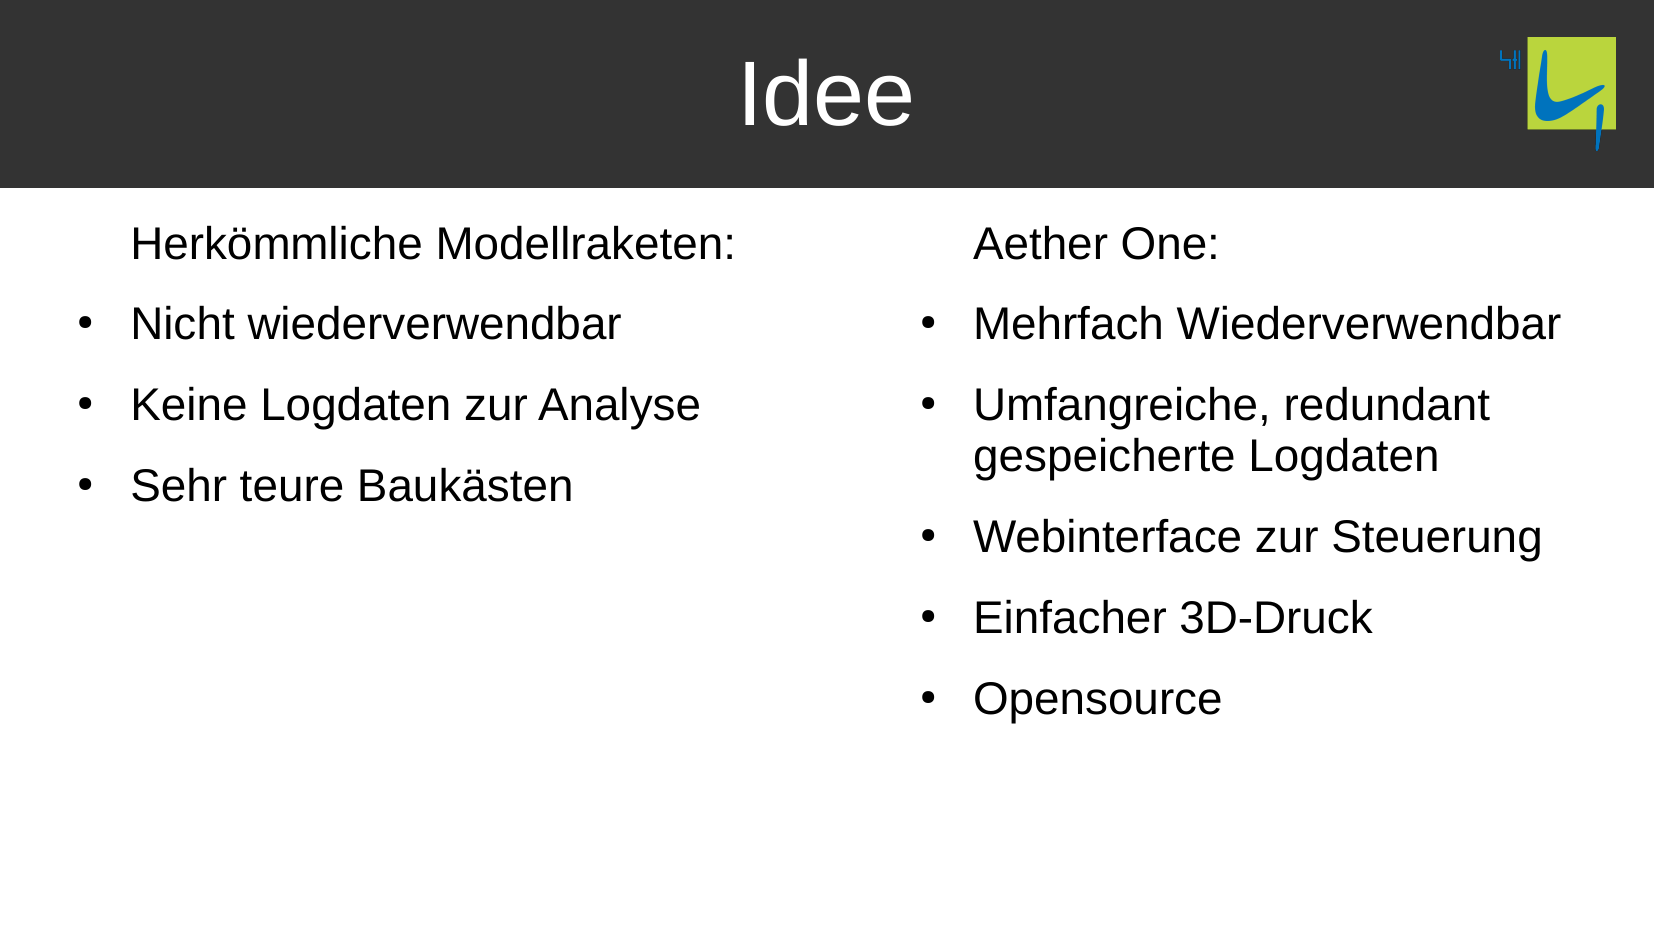

Idee
Herkömmliche Modellraketen:
Nicht wiederverwendbar
Keine Logdaten zur Analyse
Sehr teure Baukästen
# Aether One:
Mehrfach Wiederverwendbar
Umfangreiche, redundant gespeicherte Logdaten
Webinterface zur Steuerung
Einfacher 3D-Druck
Opensource